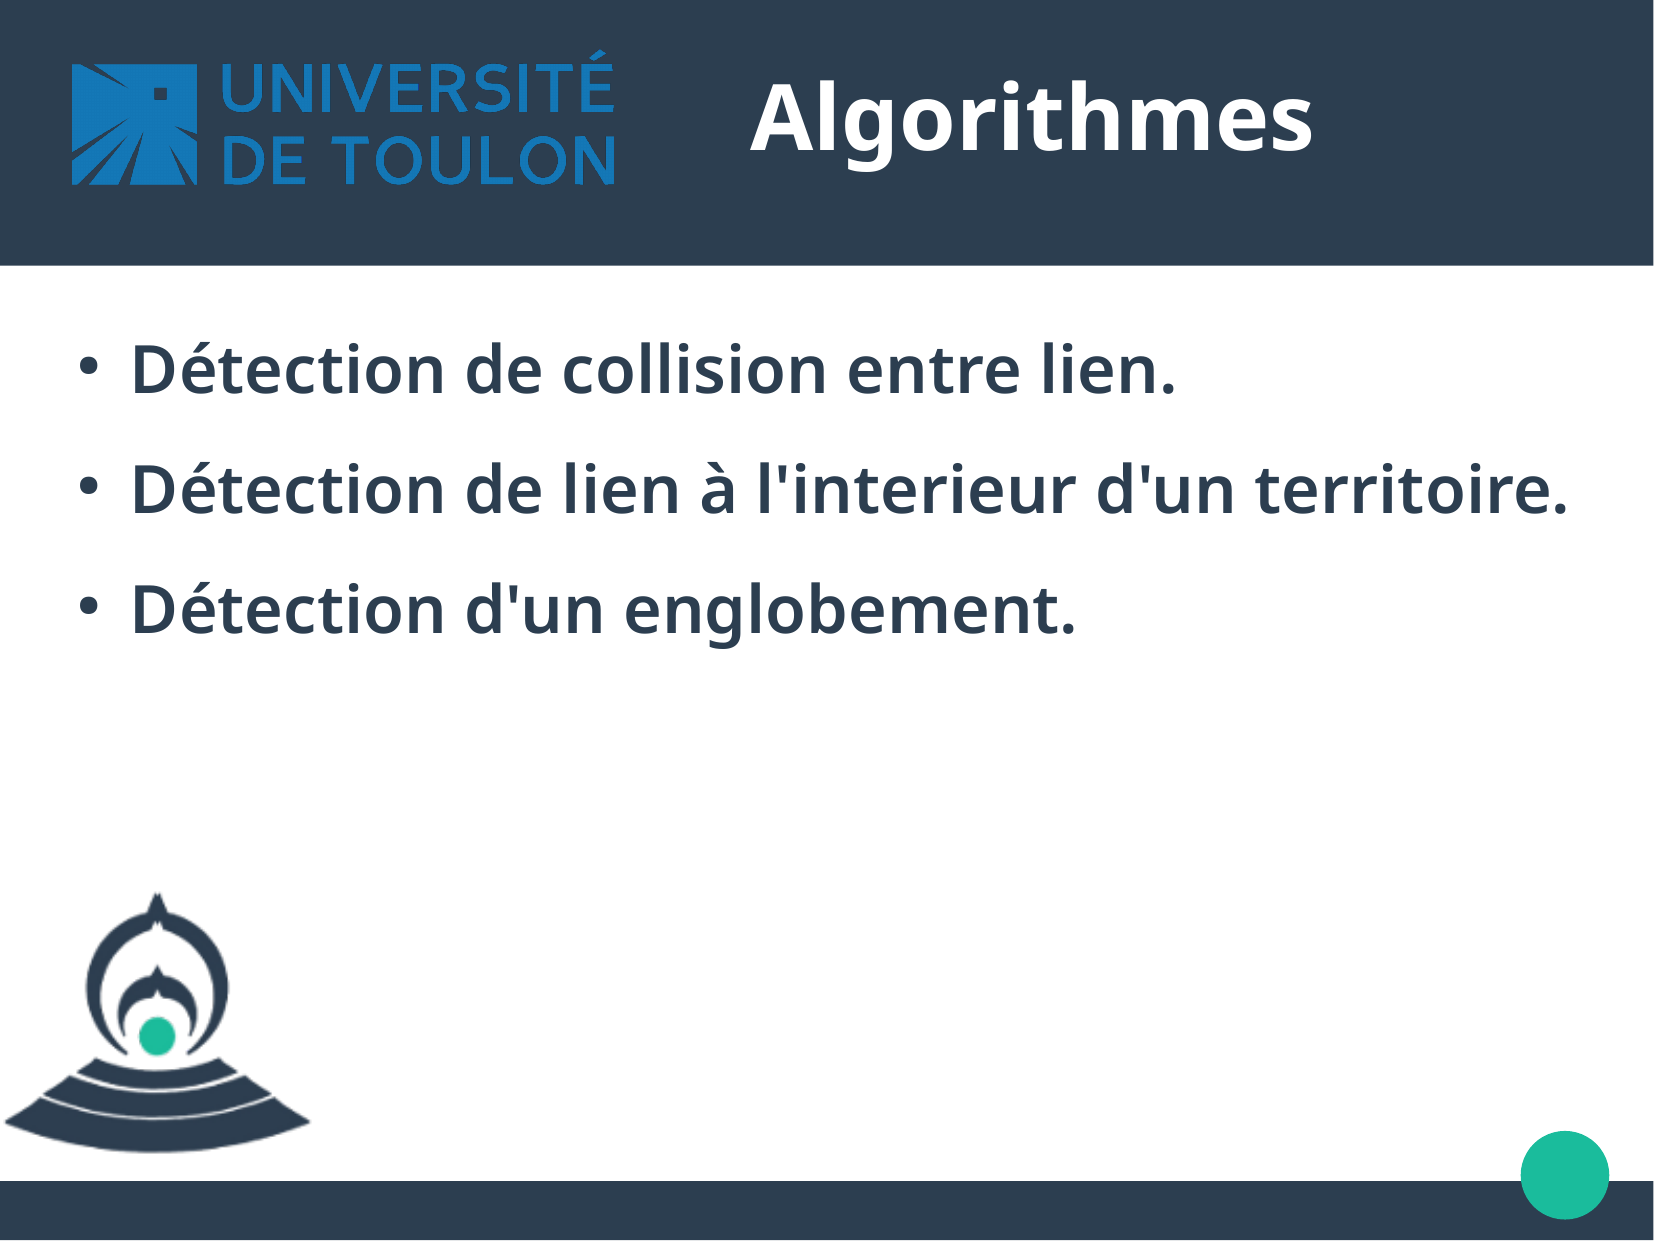

Algorithmes
# Détection de collision entre lien.
Détection de lien à l'interieur d'un territoire.
Détection d'un englobement.